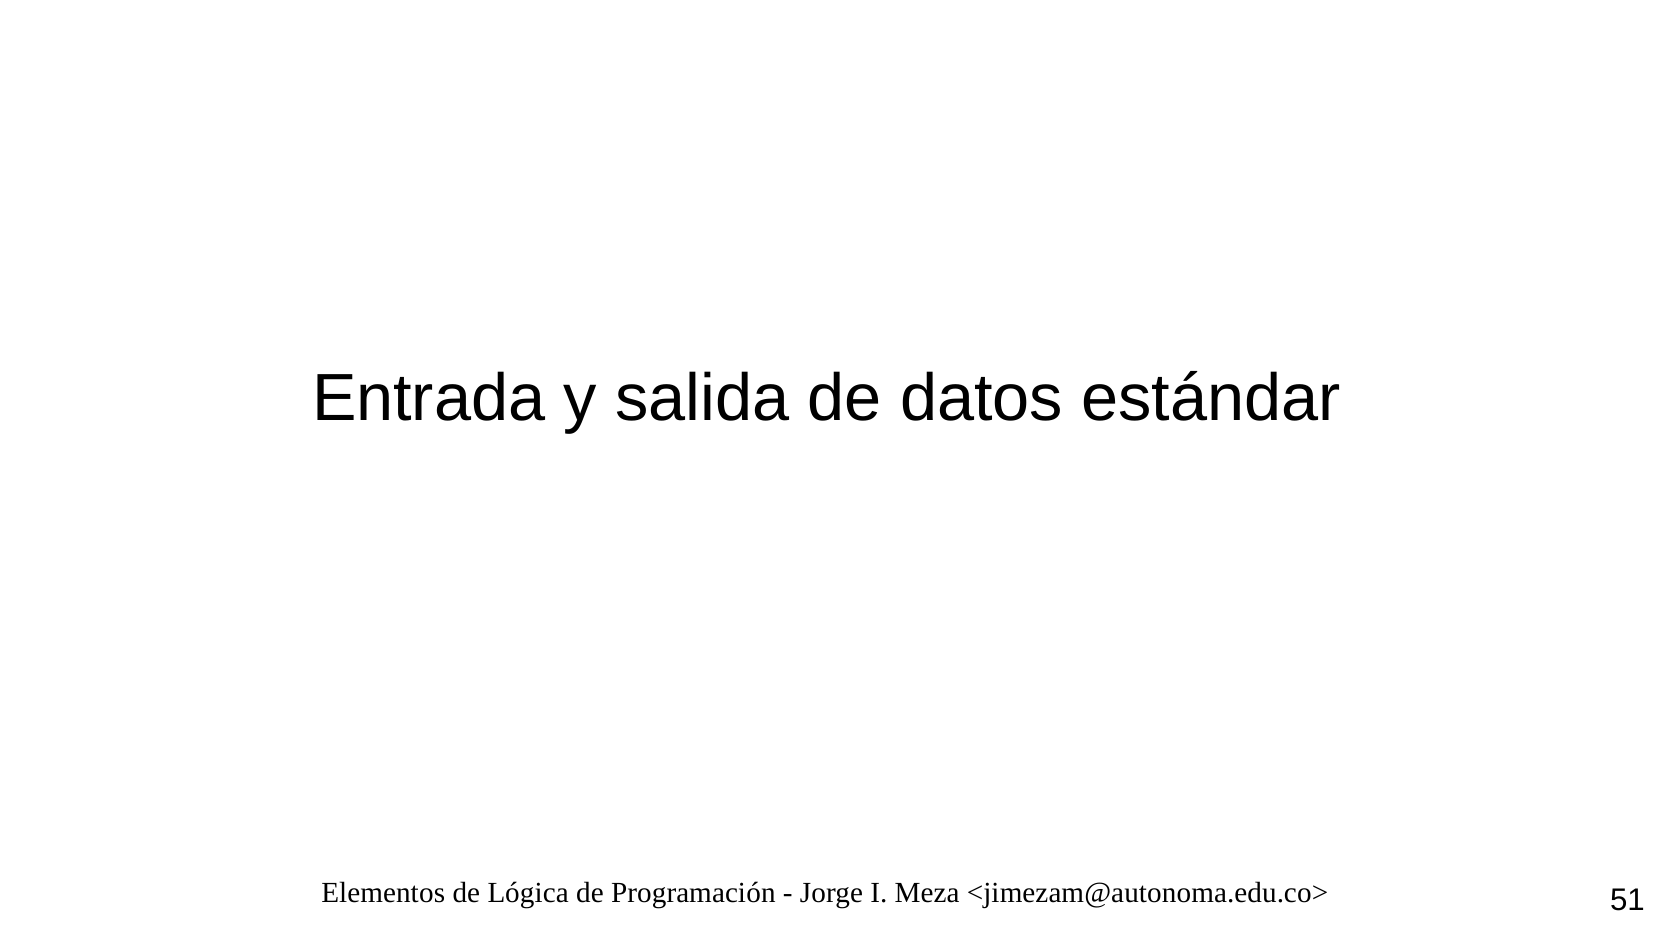

# Entrada y salida de datos estándar
Elementos de Lógica de Programación - Jorge I. Meza <jimezam@autonoma.edu.co>